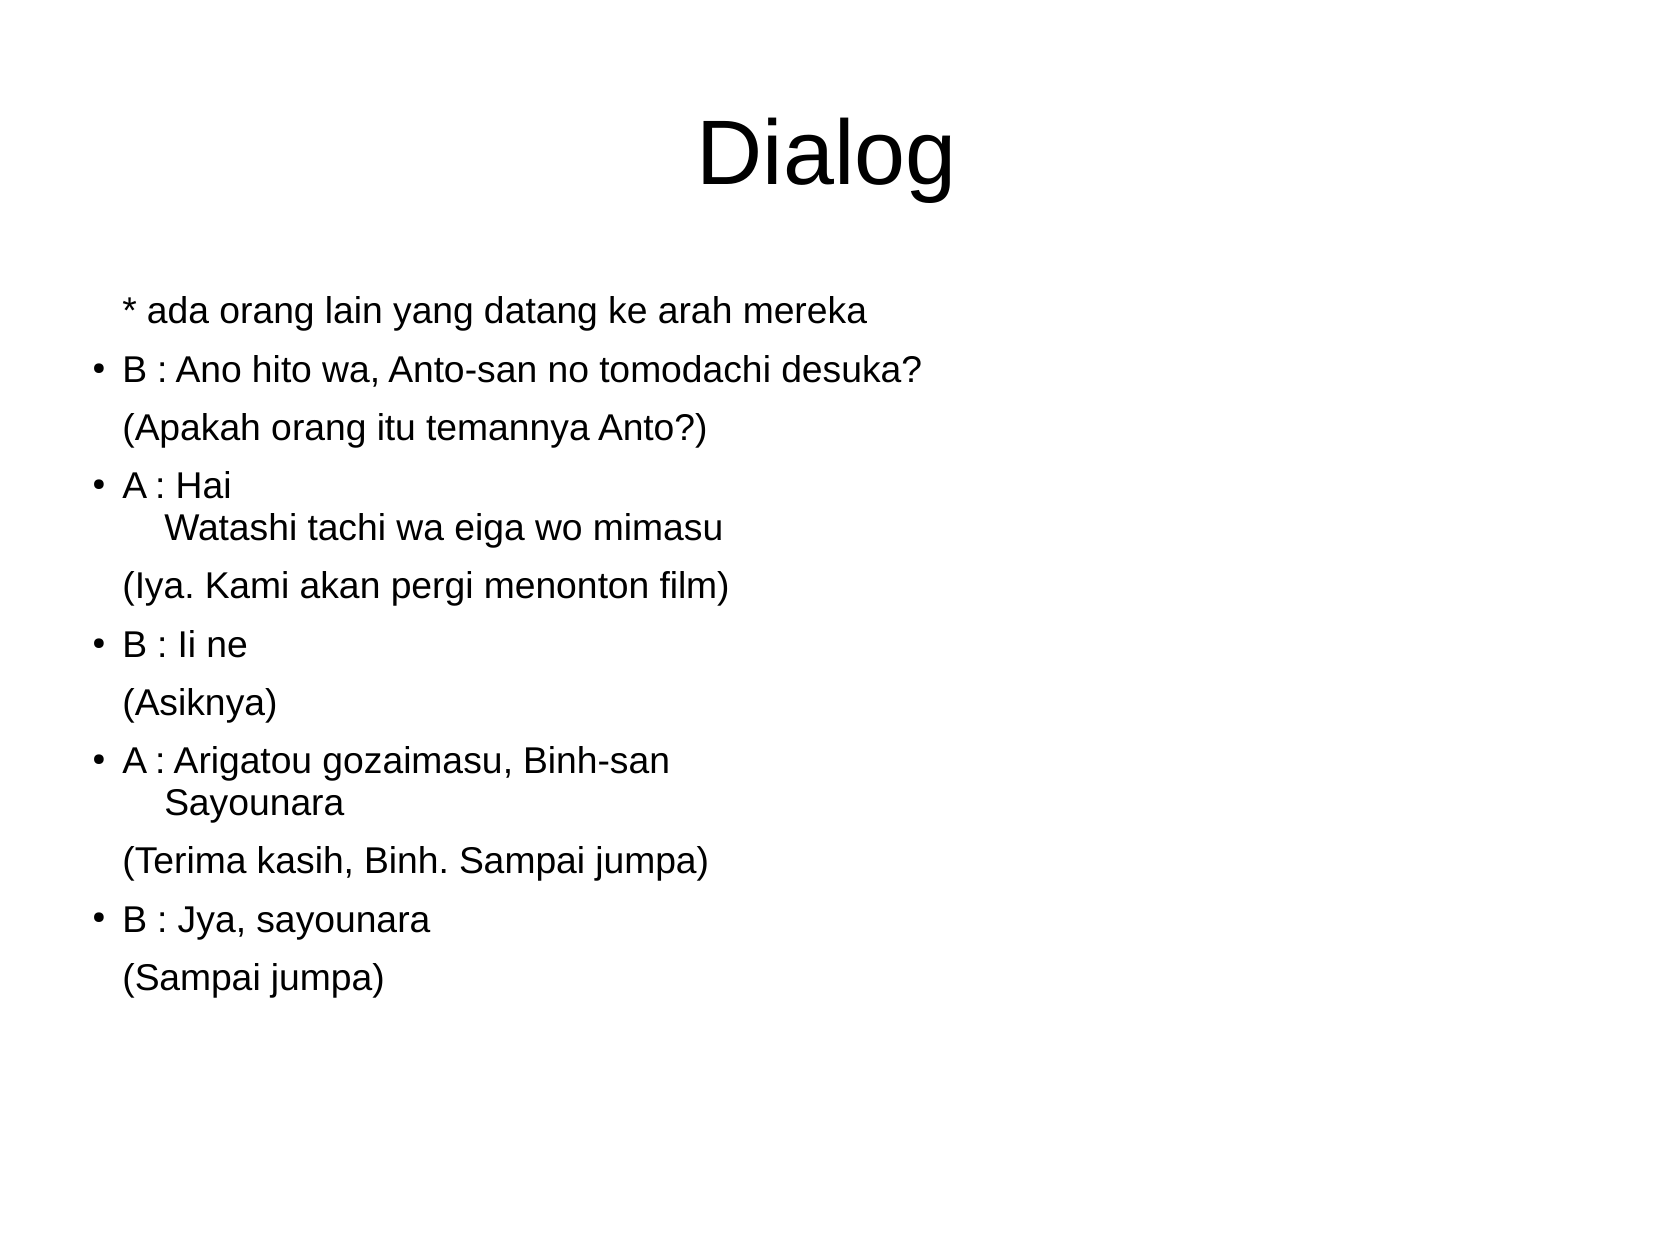

# Dialog
* ada orang lain yang datang ke arah mereka
B : Ano hito wa, Anto-san no tomodachi desuka?
(Apakah orang itu temannya Anto?)
A : Hai
	Watashi tachi wa eiga wo mimasu
(Iya. Kami akan pergi menonton film)
B : Ii ne
(Asiknya)
A : Arigatou gozaimasu, Binh-san
	Sayounara
(Terima kasih, Binh. Sampai jumpa)
B : Jya, sayounara
(Sampai jumpa)